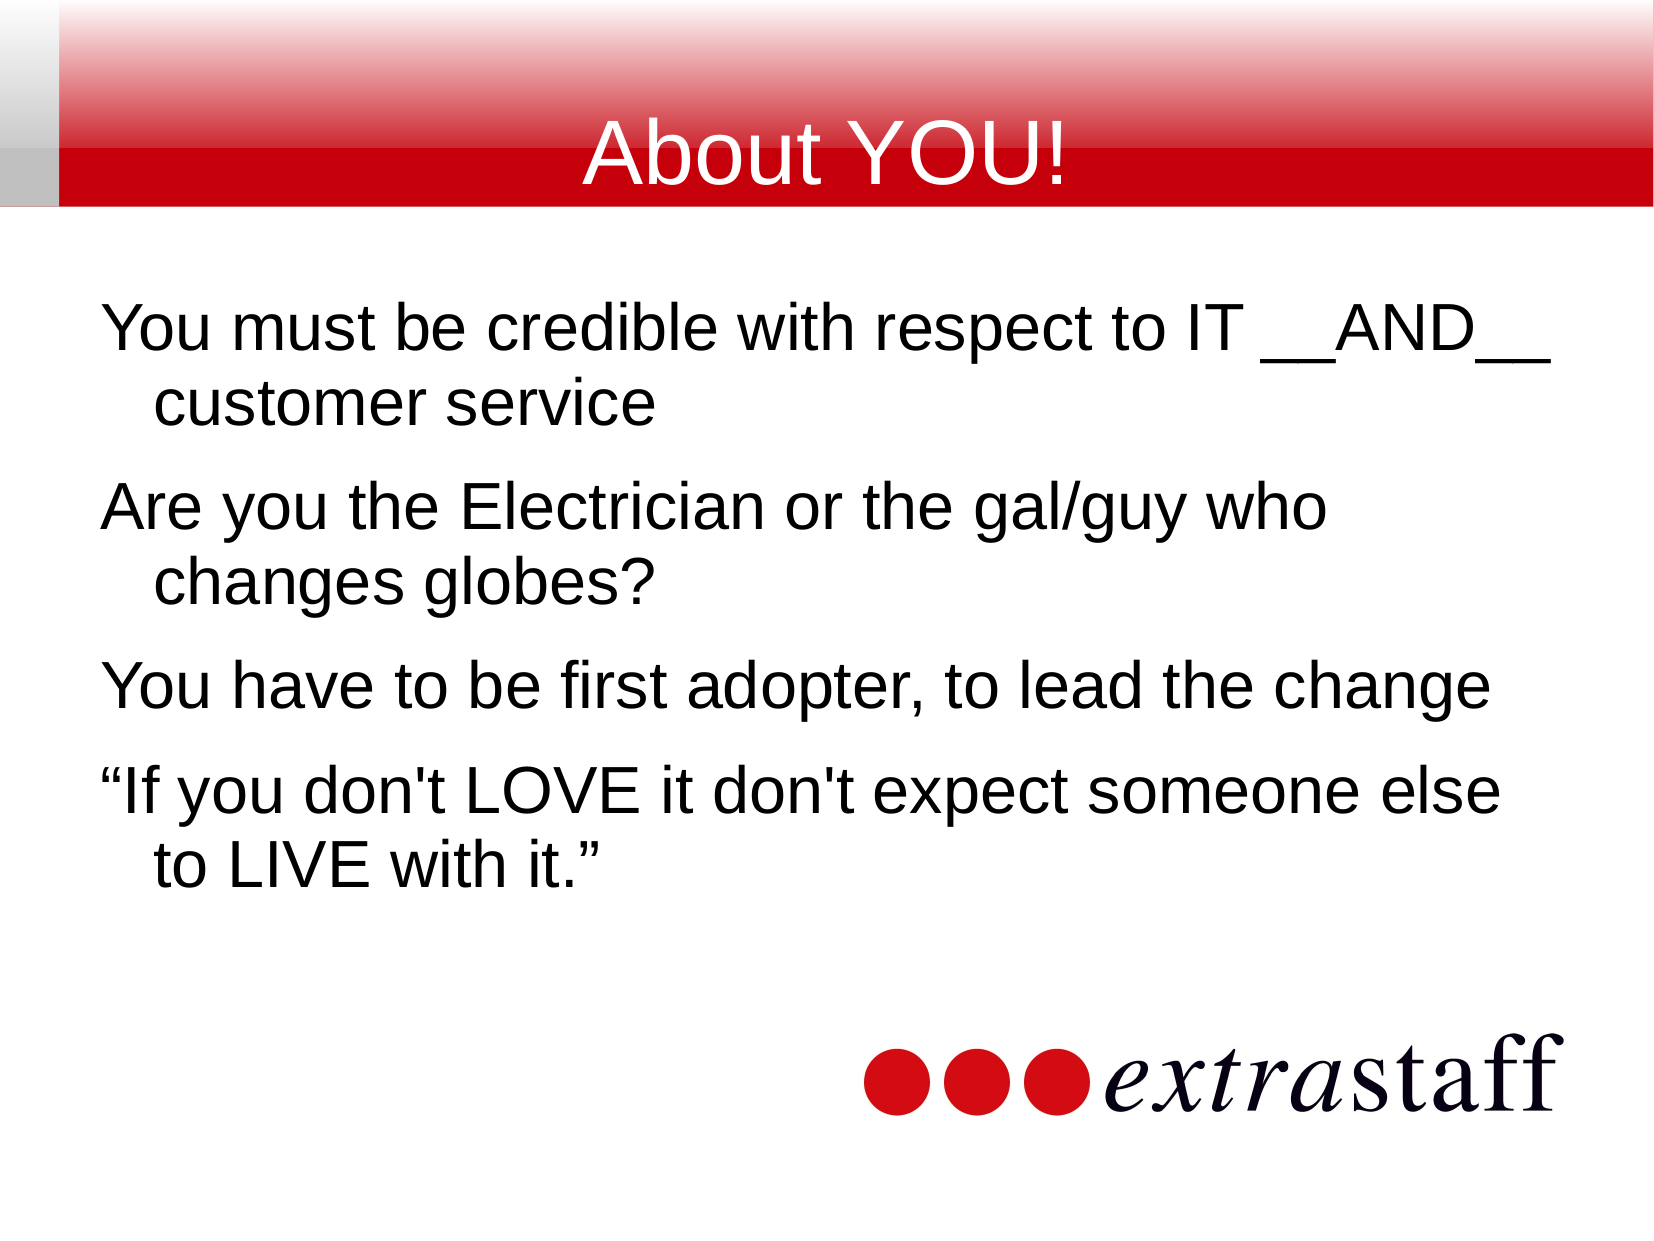

# About YOU!
You must be credible with respect to IT __AND__ customer service
Are you the Electrician or the gal/guy who changes globes?
You have to be first adopter, to lead the change
“If you don't LOVE it don't expect someone else to LIVE with it.”